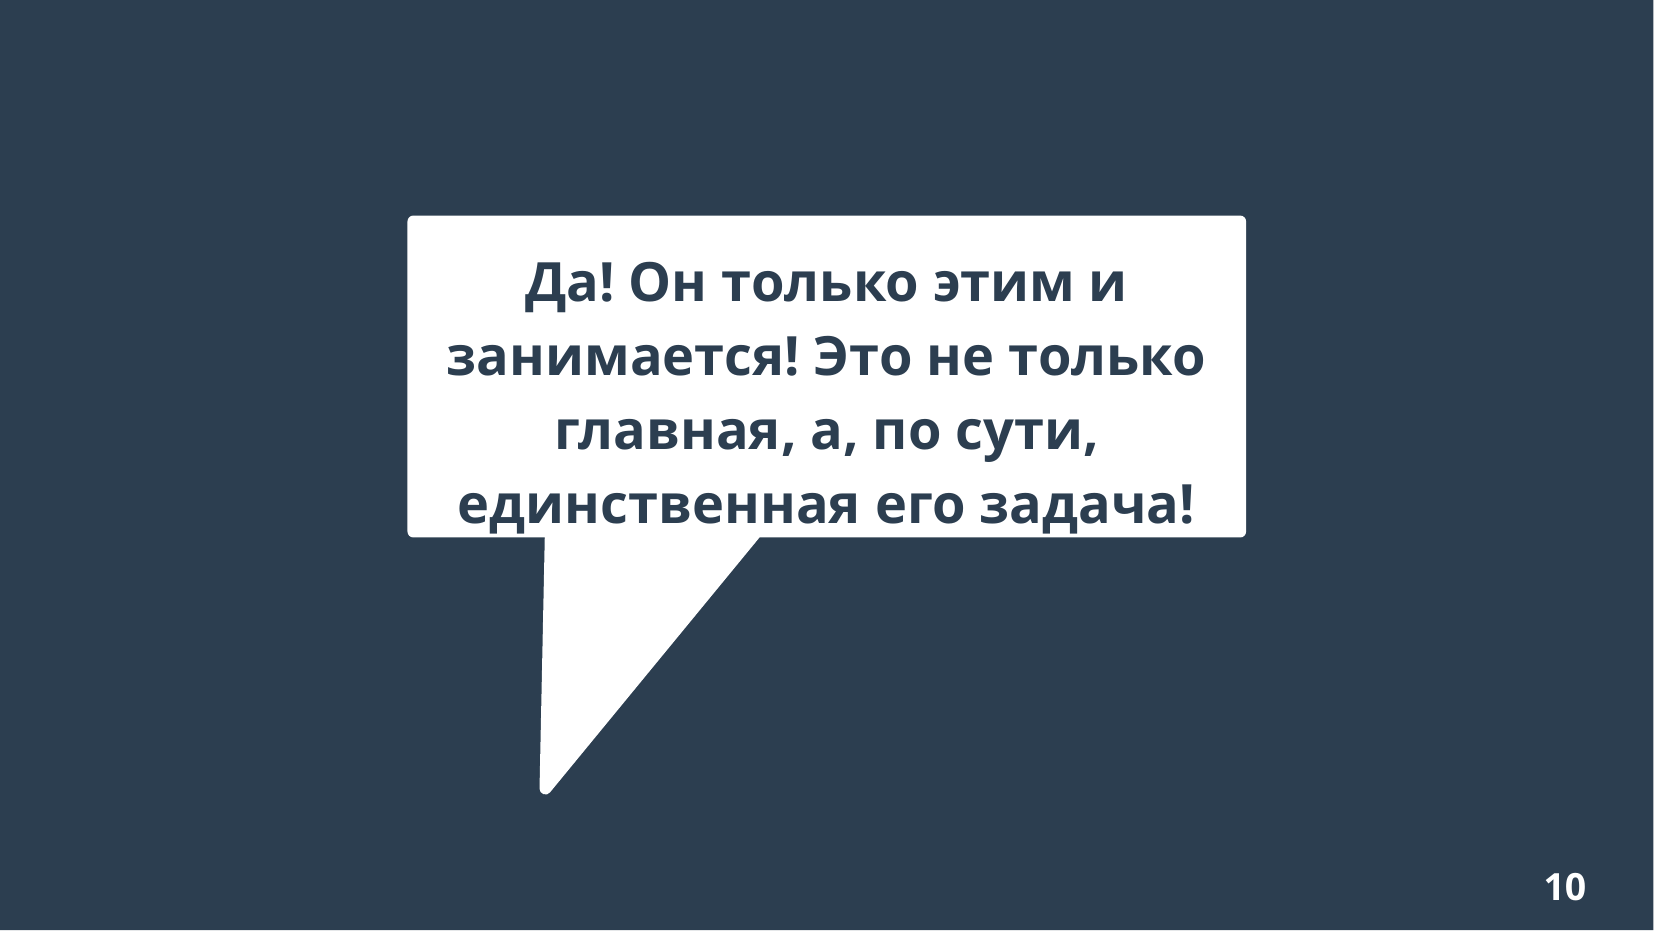

# Да! Он только этим и занимается! Это не только главная, а, по сути, единственная его задача!
10